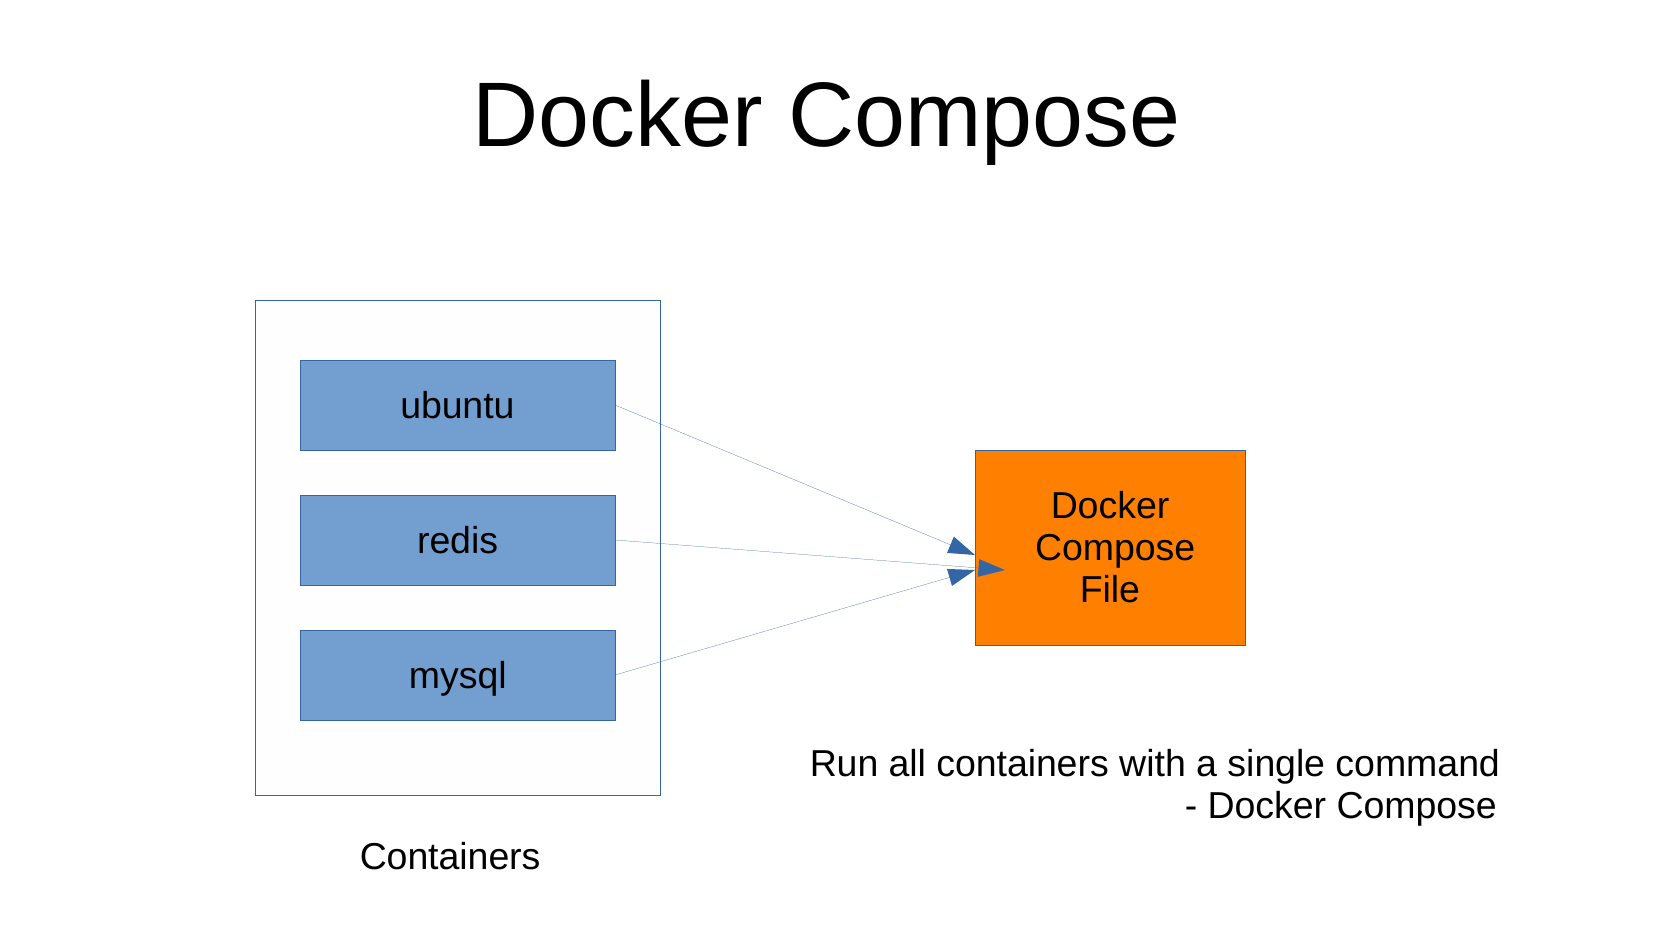

# Docker Compose
ubuntu
Docker
 Compose
File
redis
mysql
Run all containers with a single command
					- Docker Compose
Containers